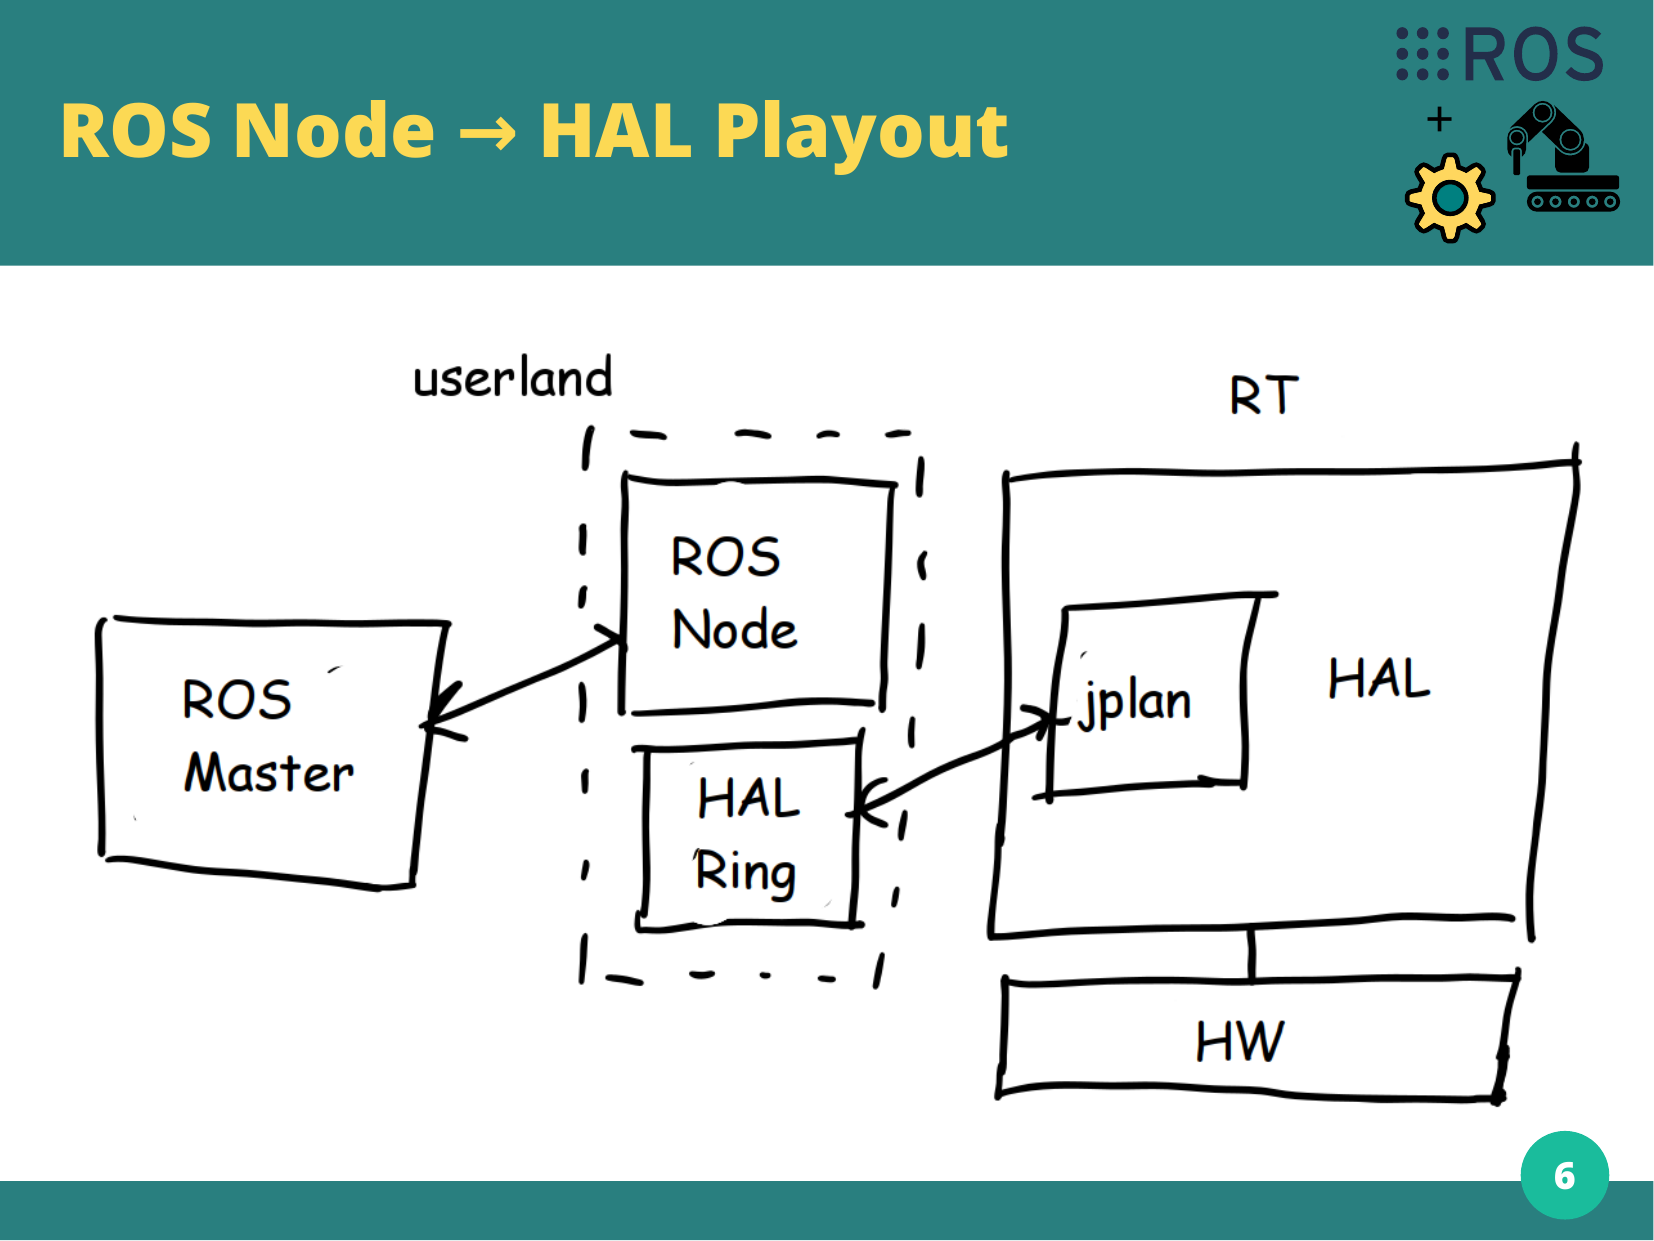

# ROS Node → HAL Playout
6